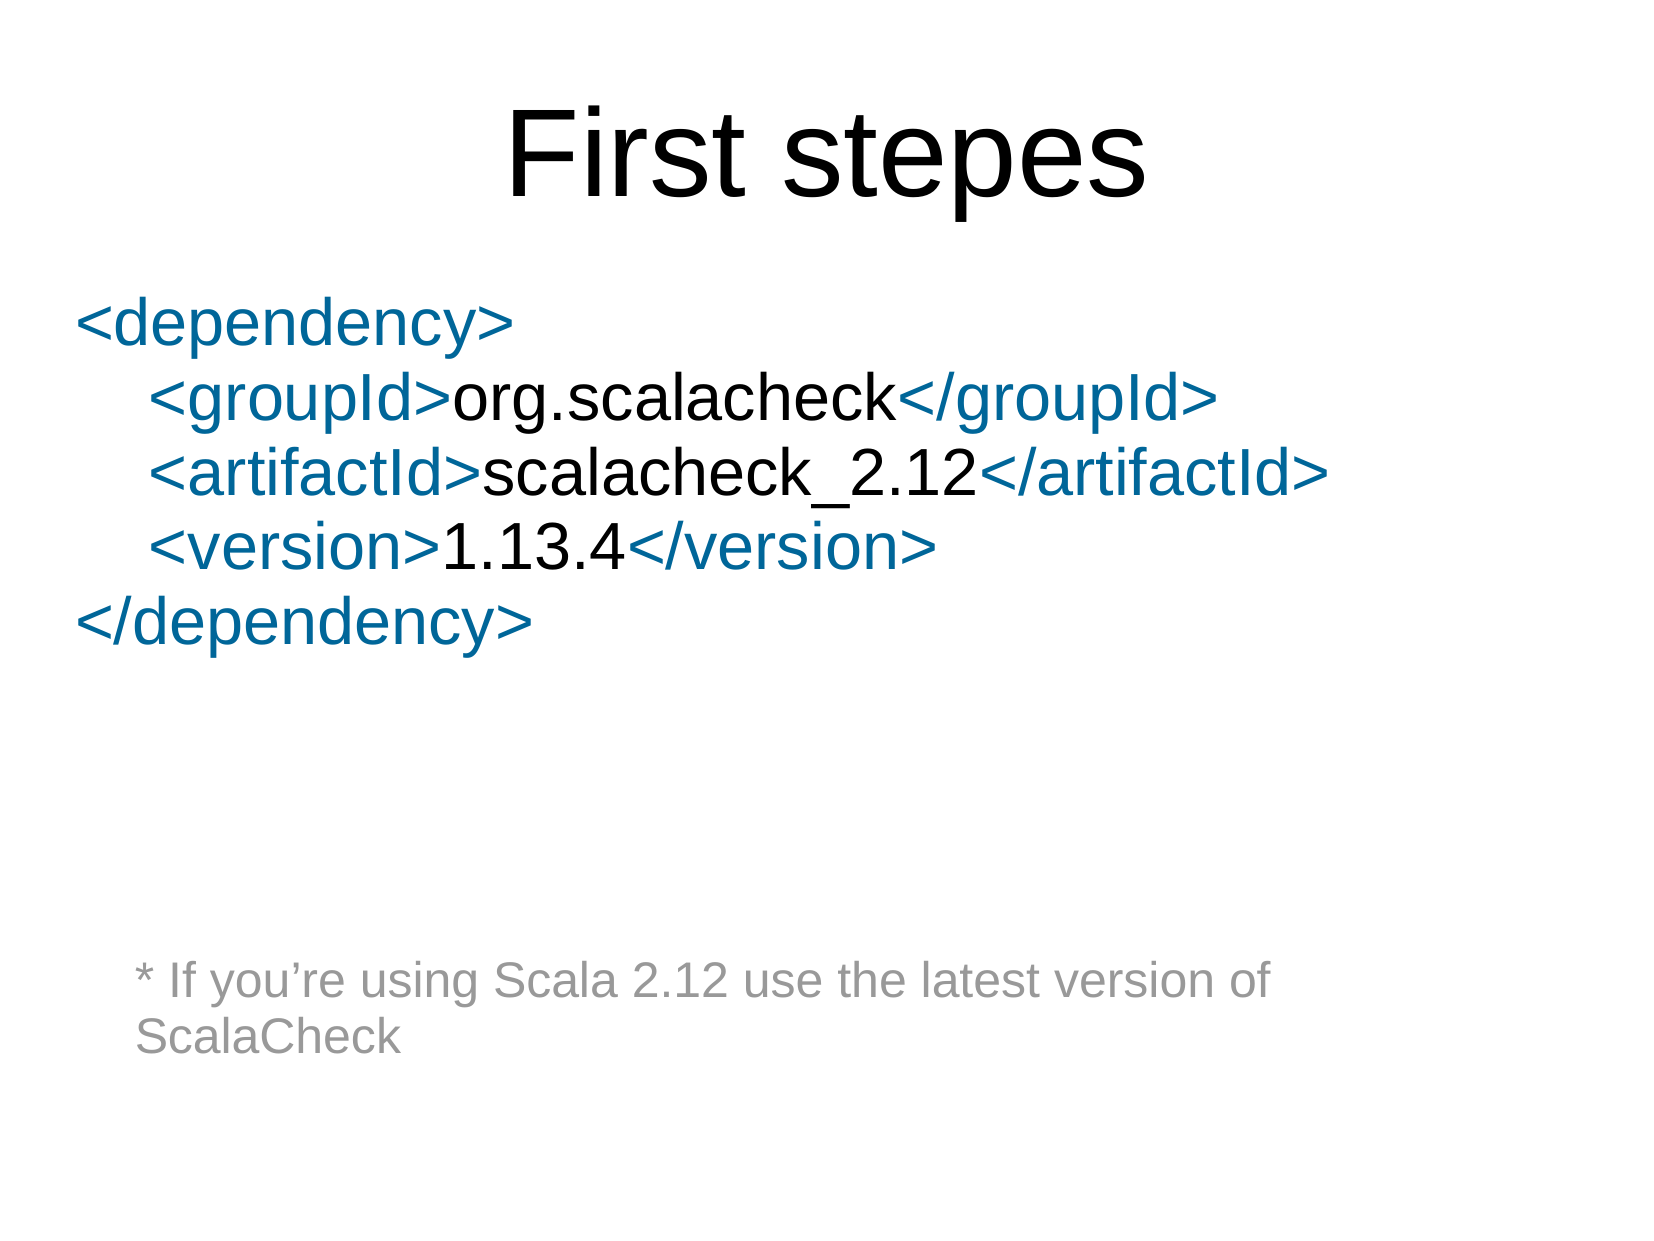

# First stepes
<dependency>
 <groupId>org.scalacheck</groupId>
 <artifactId>scalacheck_2.12</artifactId>
 <version>1.13.4</version>
</dependency>
* If you’re using Scala 2.12 use the latest version of ScalaCheck